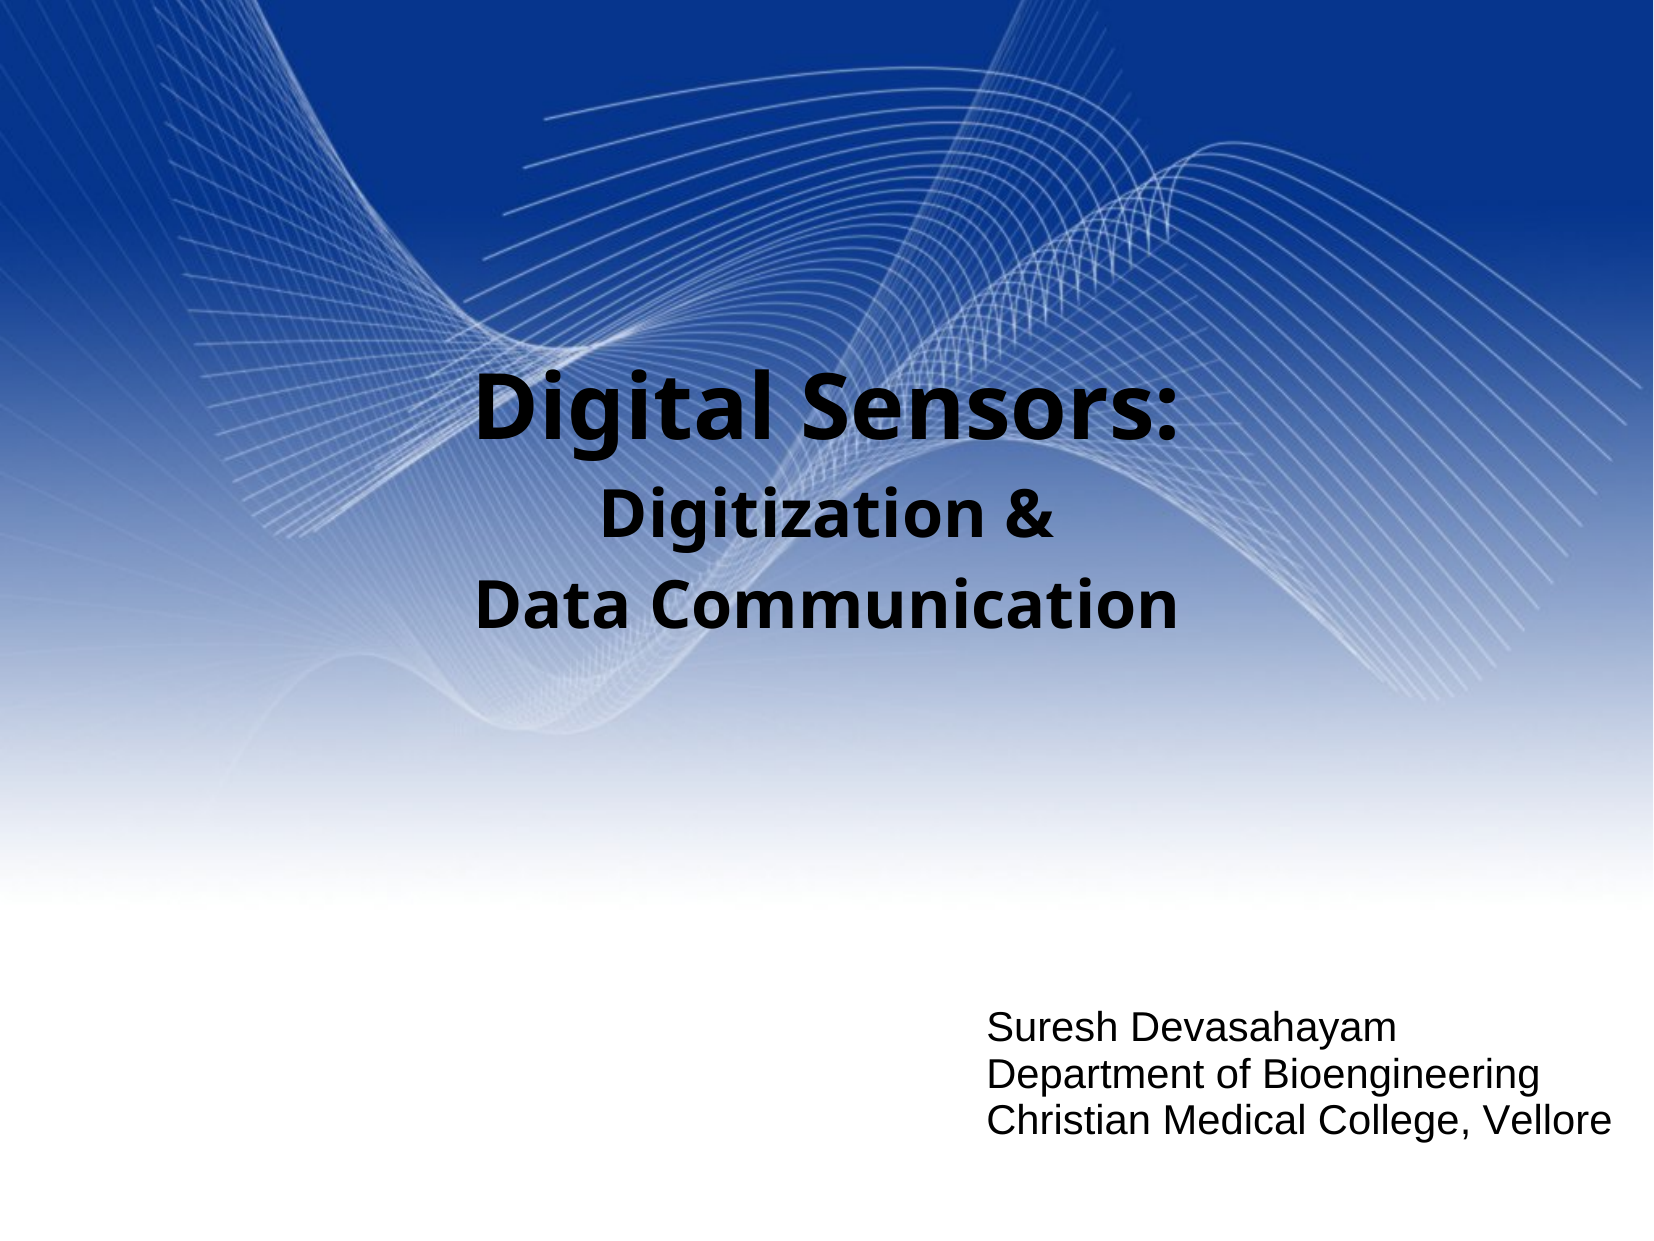

Digital Sensors:
Digitization &
Data Communication
# Suresh Devasahayam
Department of Bioengineering
Christian Medical College, Vellore